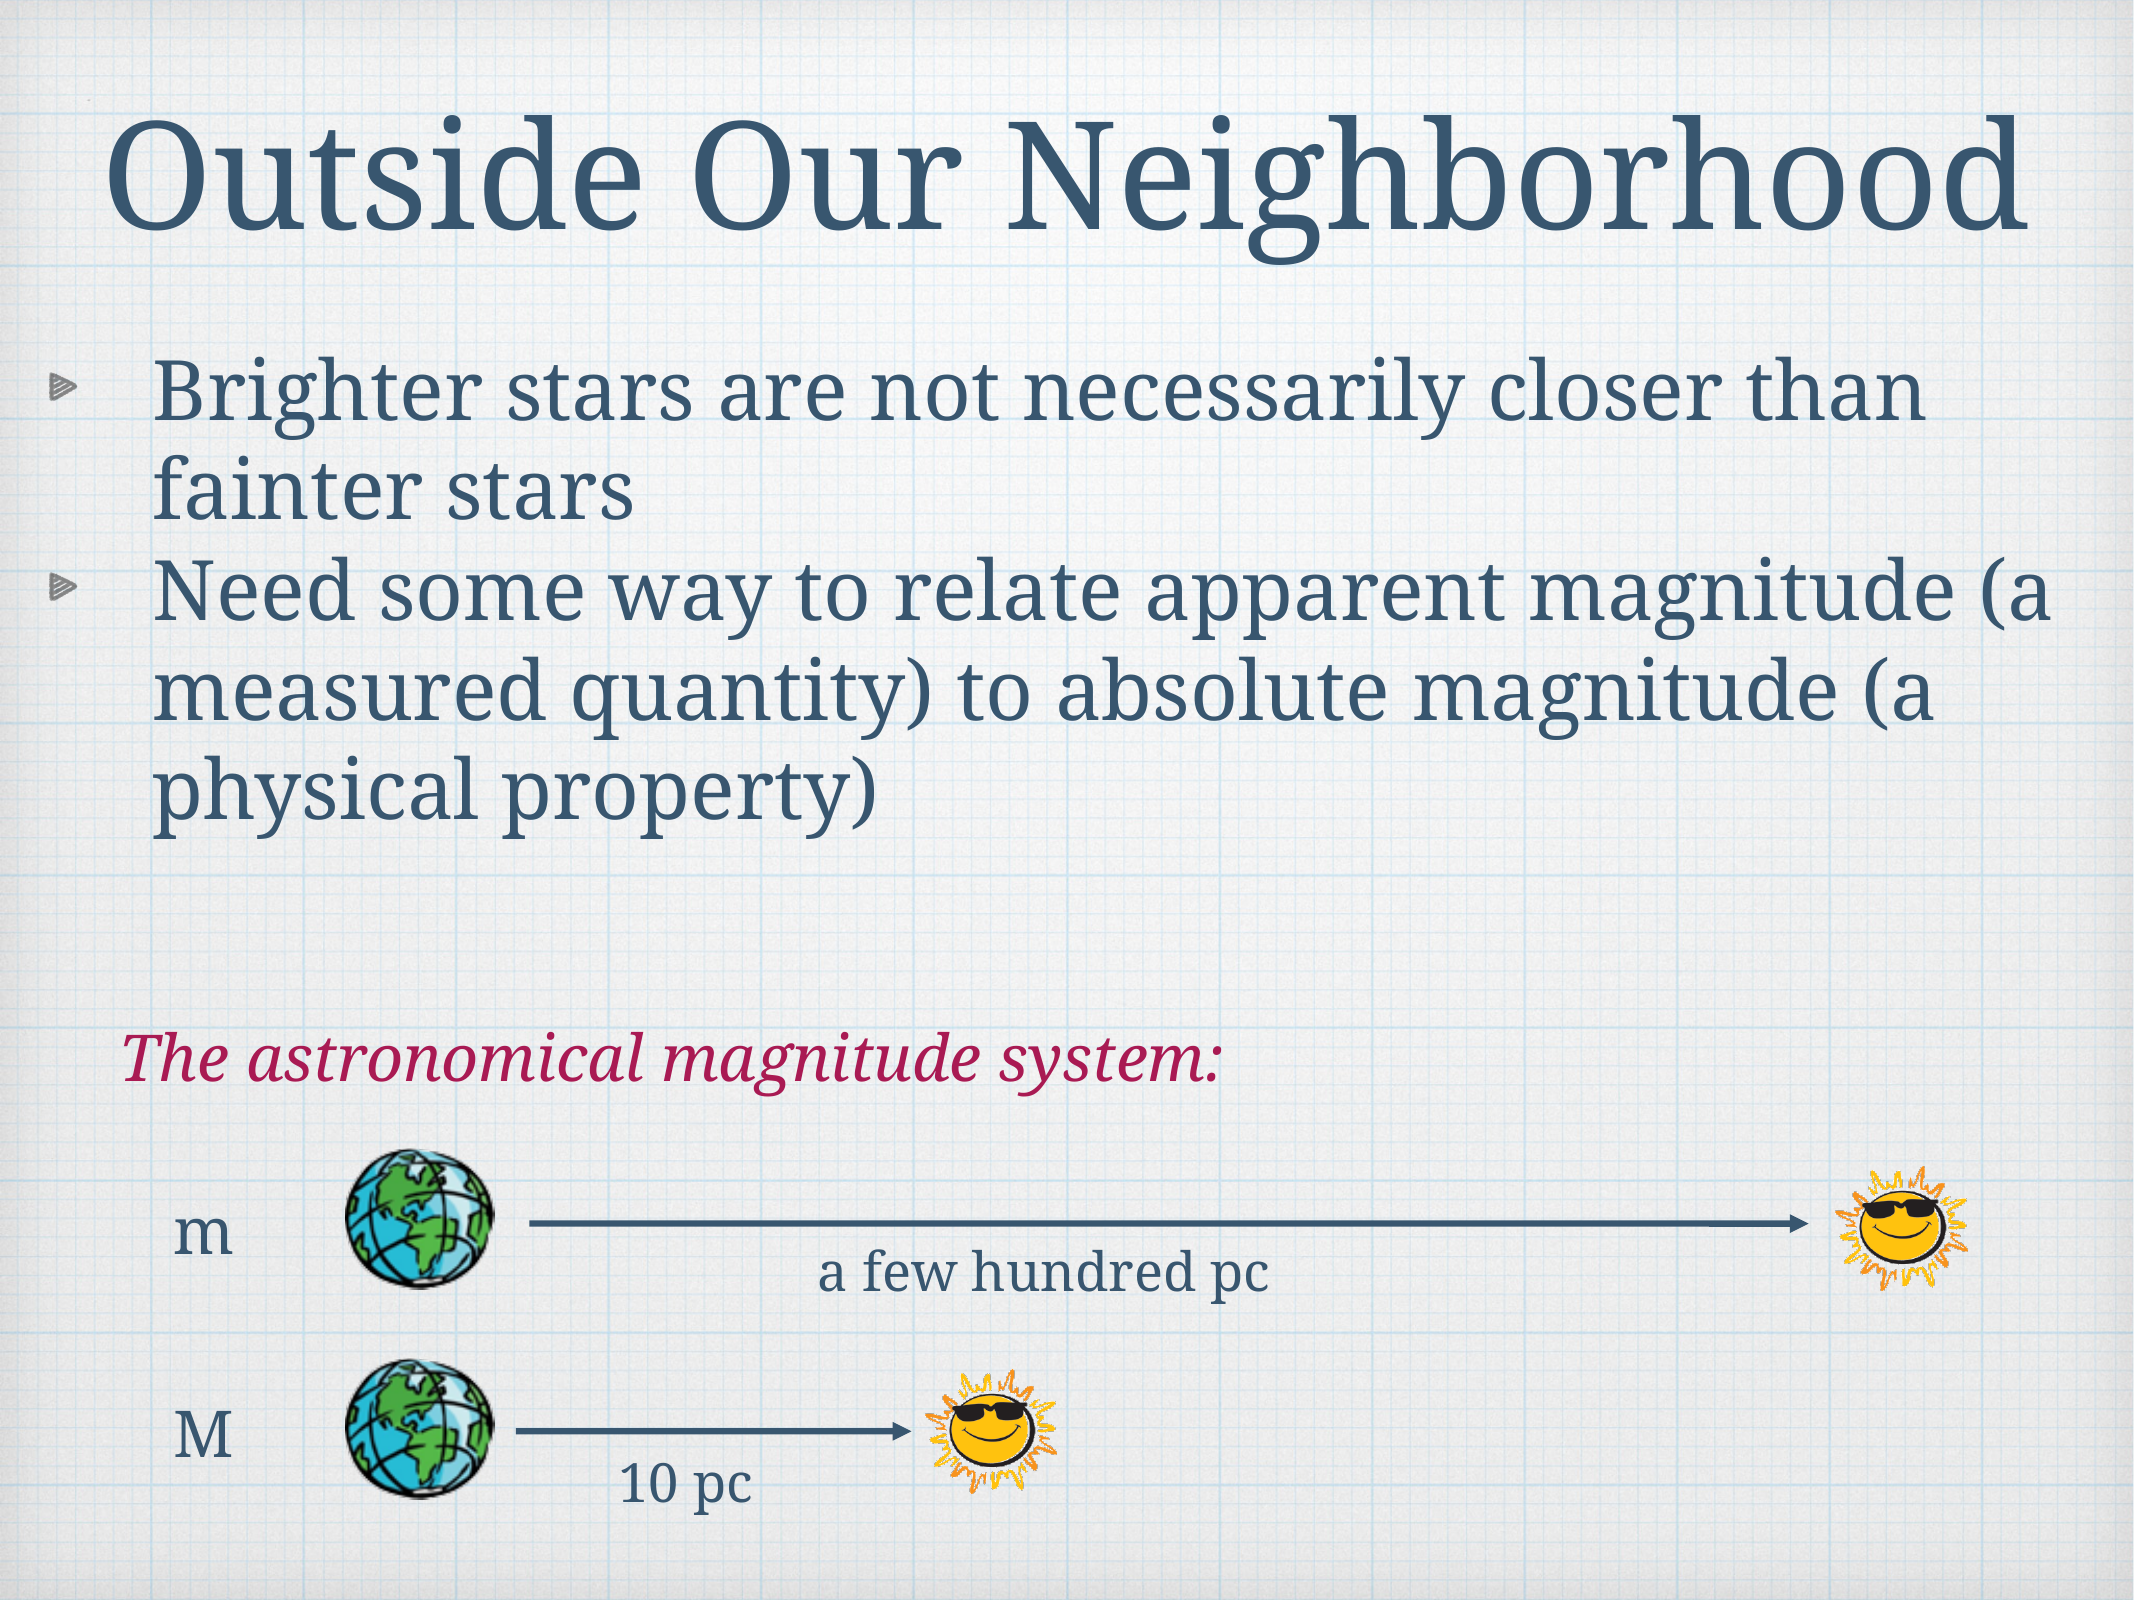

Outside Our Neighborhood
Brighter stars are not necessarily closer than fainter stars
Need some way to relate apparent magnitude (a measured quantity) to absolute magnitude (a physical property)
The astronomical magnitude system:
m
a few hundred pc
M
10 pc